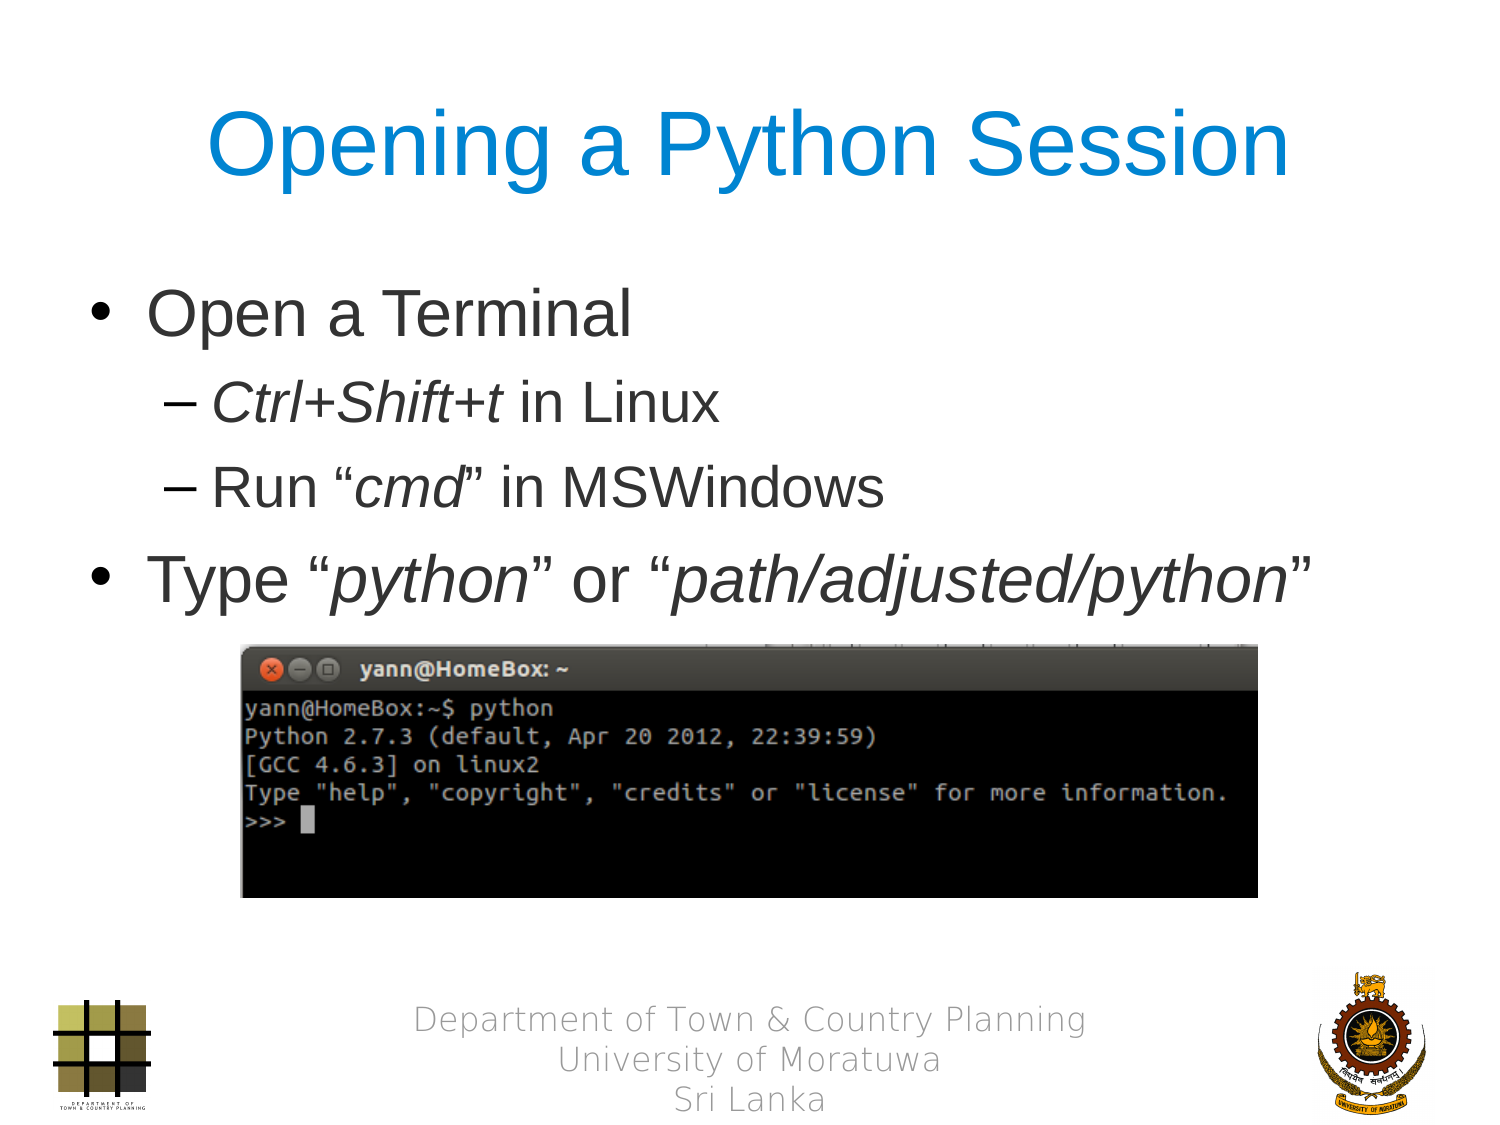

# Opening a Python Session
Open a Terminal
Ctrl+Shift+t in Linux
Run “cmd” in MSWindows
Type “python” or “path/adjusted/python”